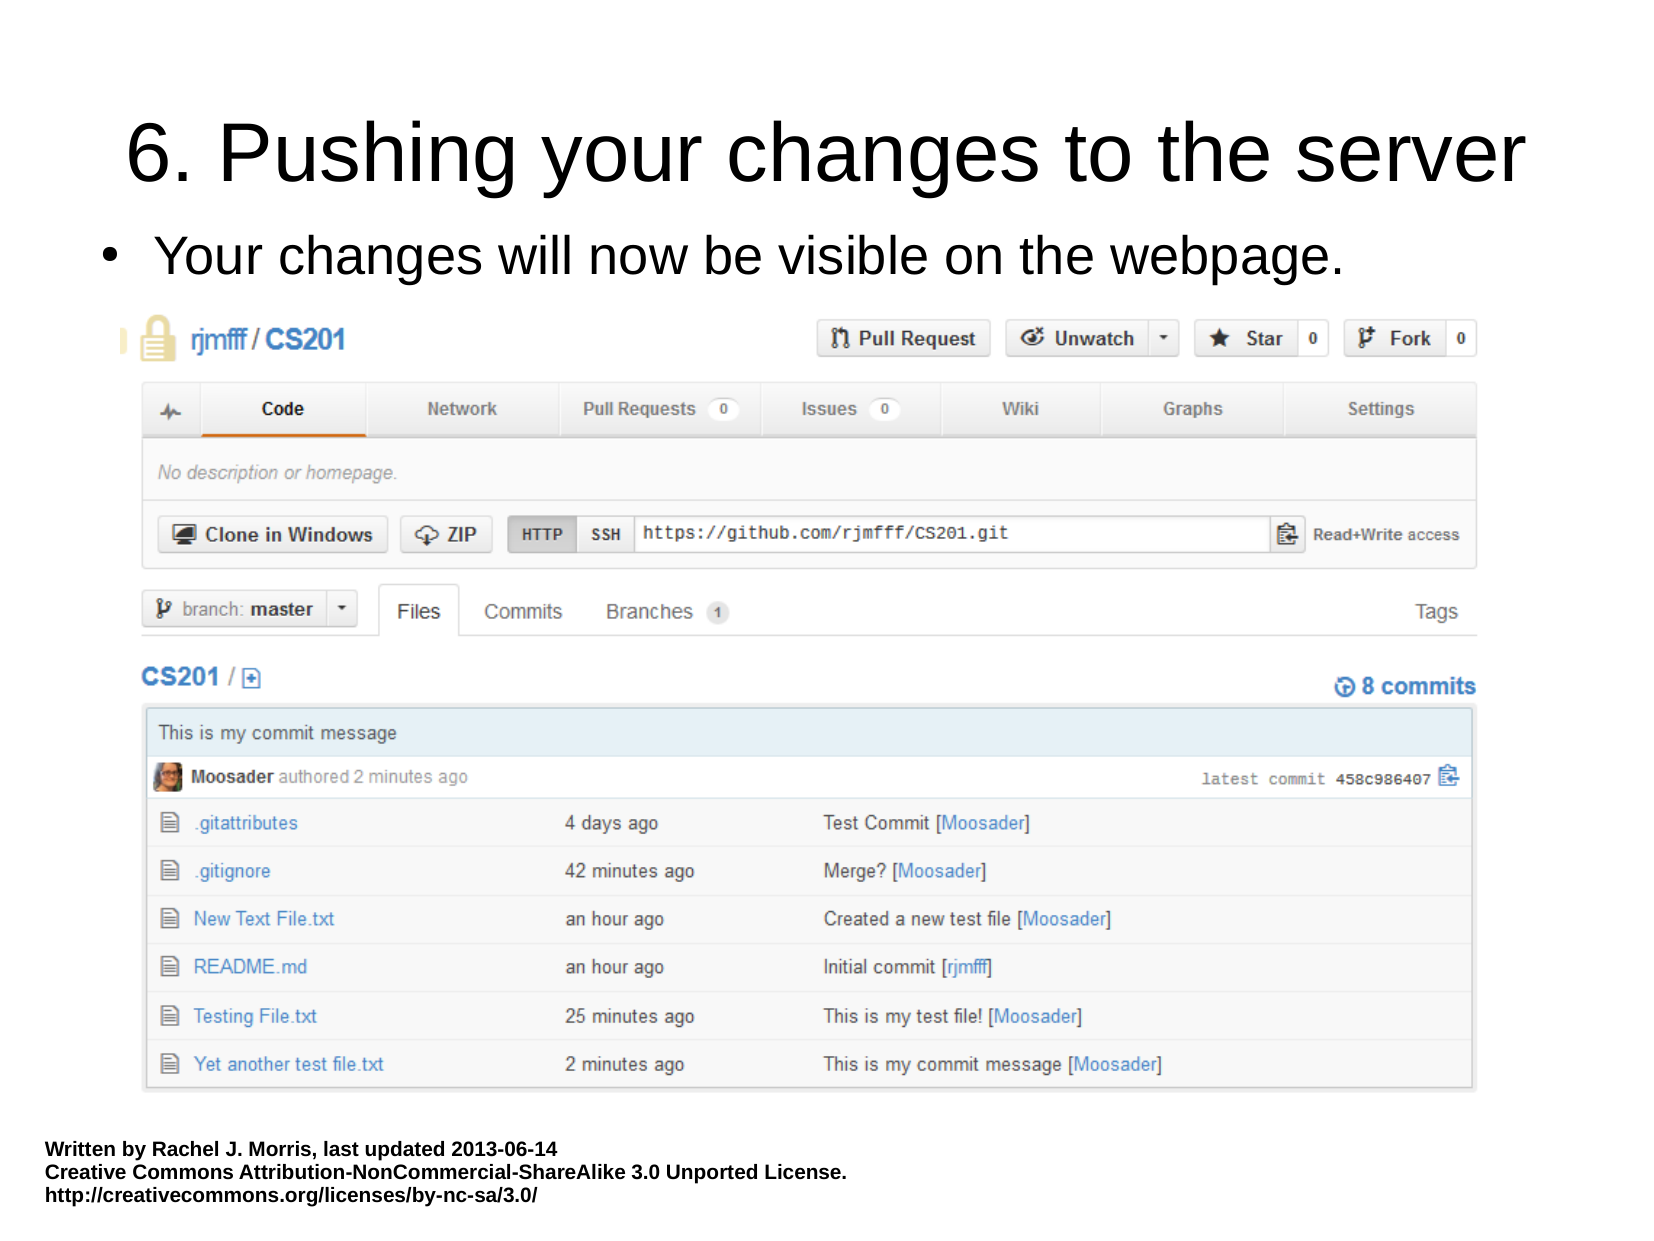

# 6. Pushing your changes to the server
Your changes will now be visible on the webpage.